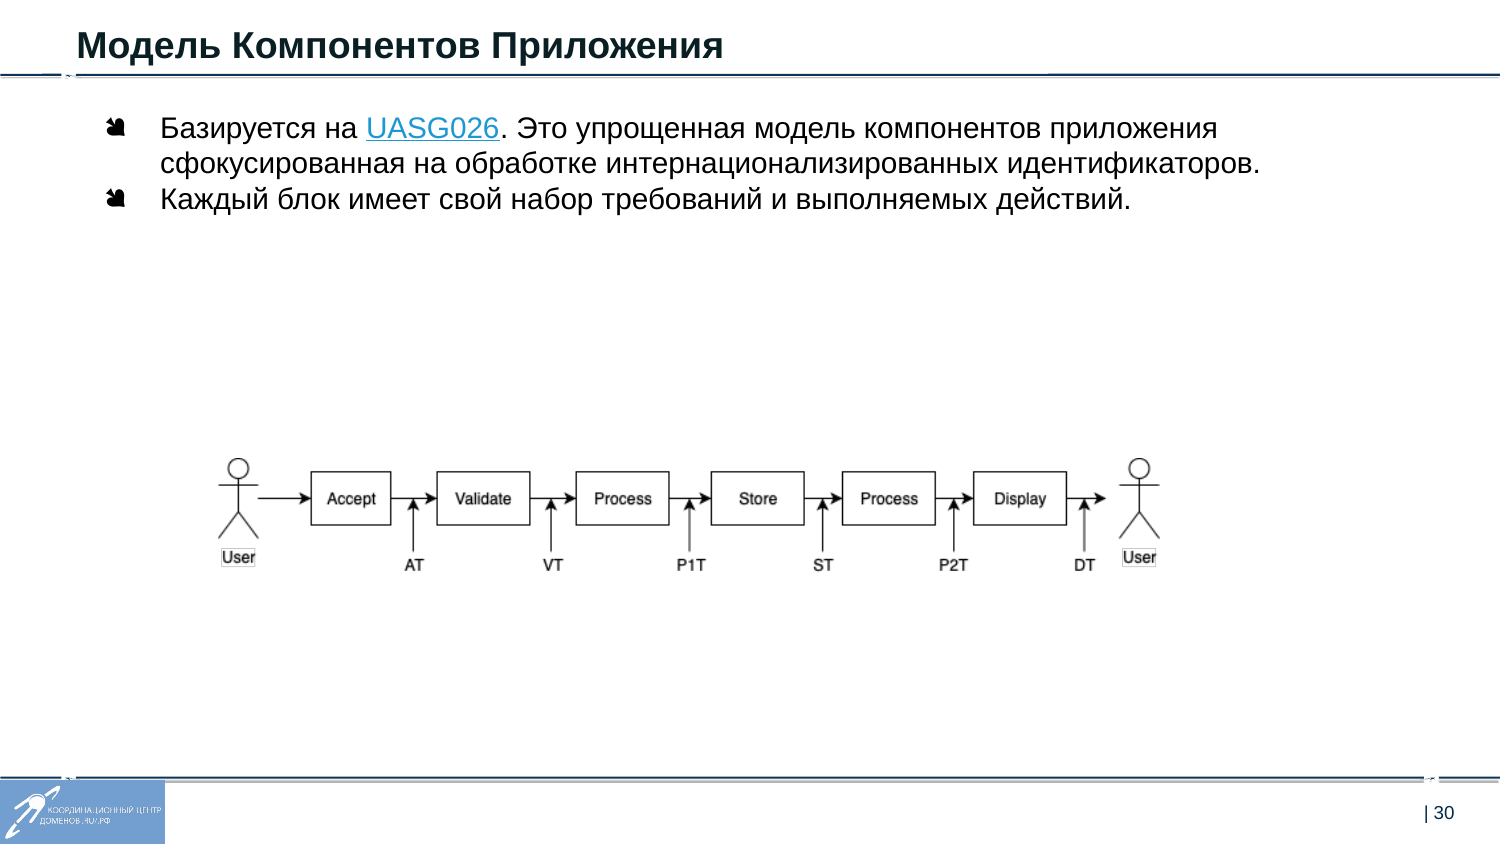

# Модель Компонентов Приложения
Базируется на UASG026. Это упрощенная модель компонентов приложения сфокусированная на обработке интернационализированных идентификаторов.
Каждый блок имеет свой набор требований и выполняемых действий.